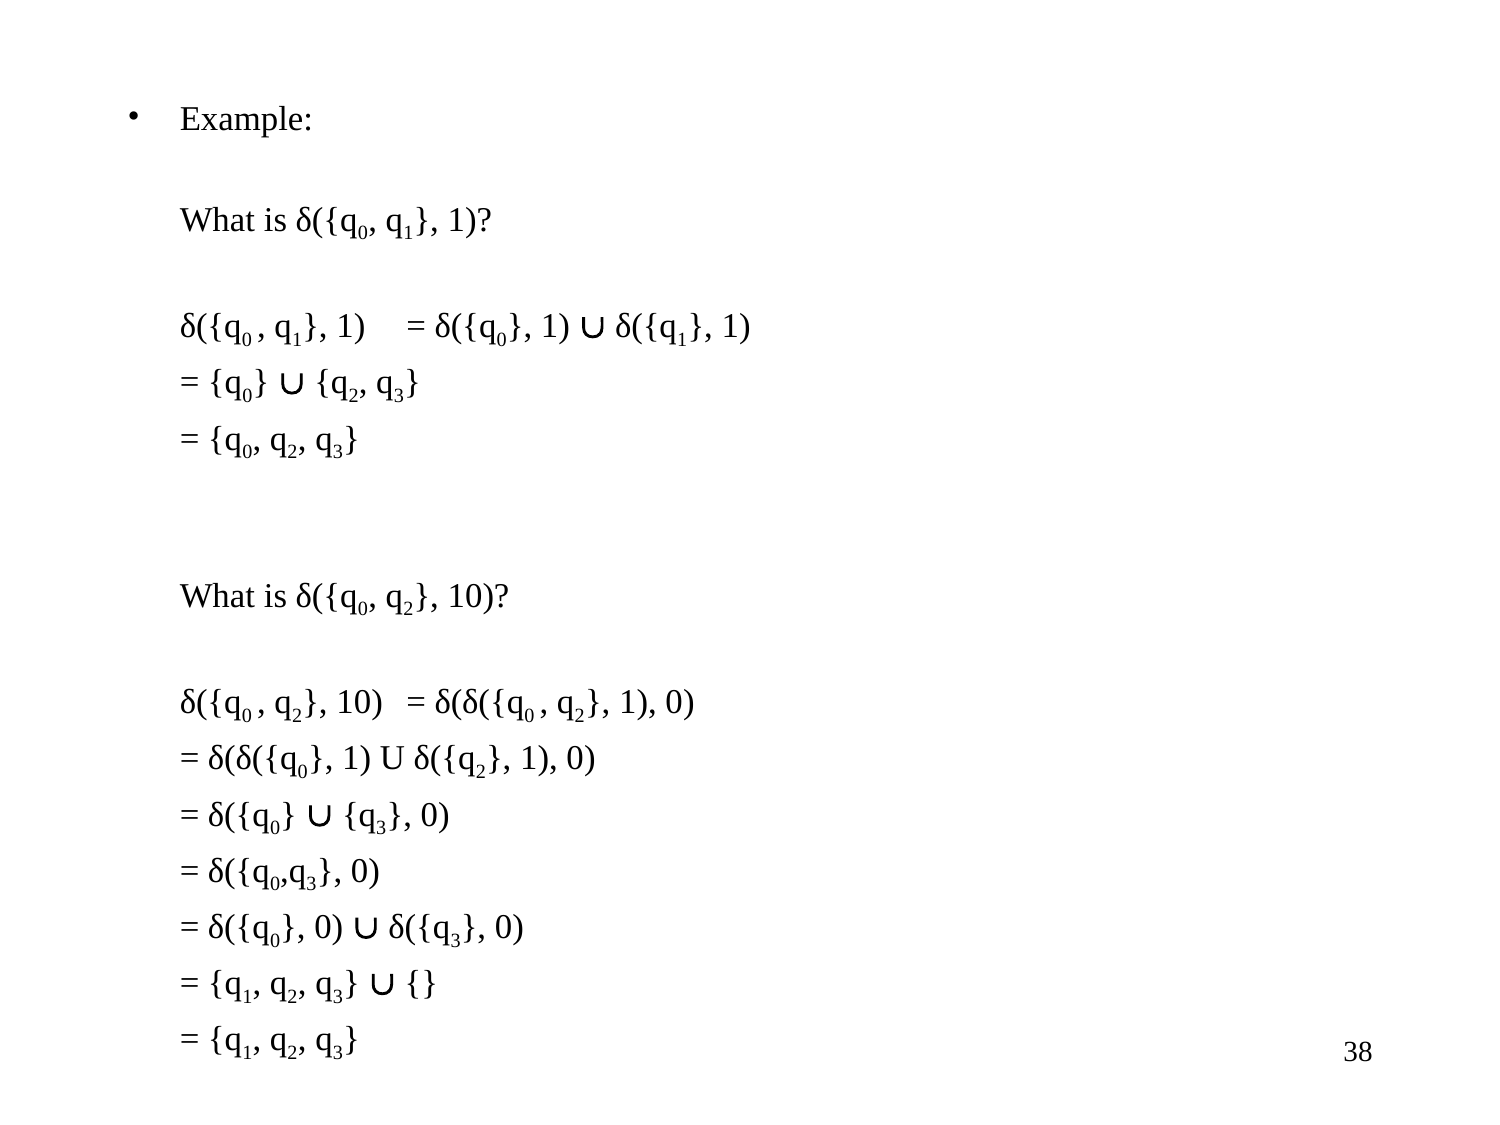

# Example:
	What is δ({q0, q1}, 1)?
	δ({q0 , q1}, 1)	= δ({q0}, 1)  δ({q1}, 1)
			= {q0}  {q2, q3}
			= {q0, q2, q3}
	What is δ({q0, q2}, 10)?
	δ({q0 , q2}, 10)	= δ(δ({q0 , q2}, 1), 0)
			= δ(δ({q0}, 1) U δ({q2}, 1), 0)
			= δ({q0}  {q3}, 0)
			= δ({q0,q3}, 0)
			= δ({q0}, 0)  δ({q3}, 0)
			= {q1, q2, q3}  {}
			= {q1, q2, q3}